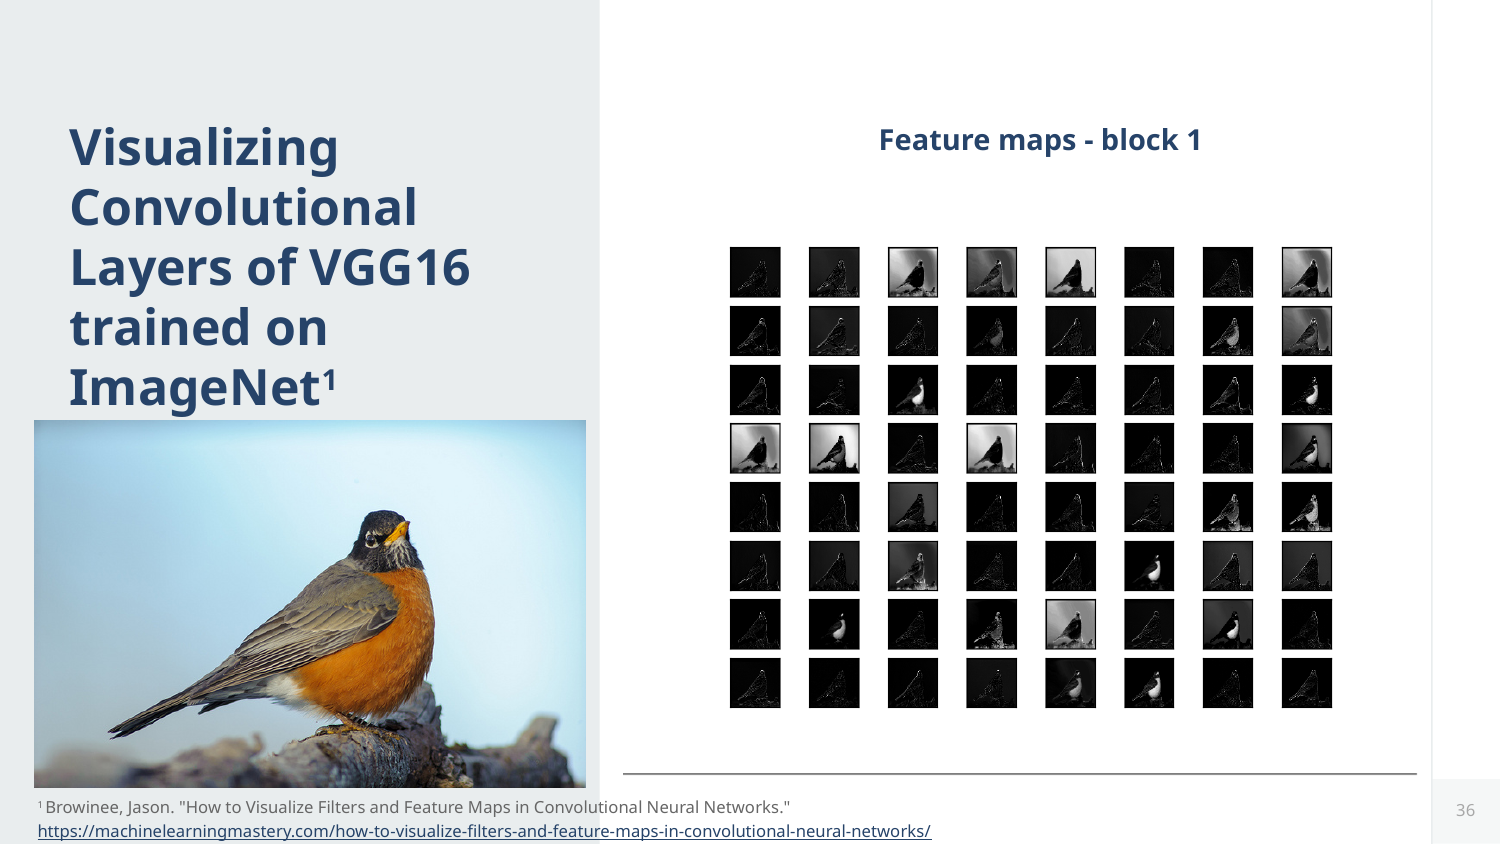

Visualizing Convolutional Layers of VGG16 trained on ImageNet1
# Feature maps - block 1
1 Browinee, Jason. "How to Visualize Filters and Feature Maps in Convolutional Neural Networks." https://machinelearningmastery.com/how-to-visualize-filters-and-feature-maps-in-convolutional-neural-networks/